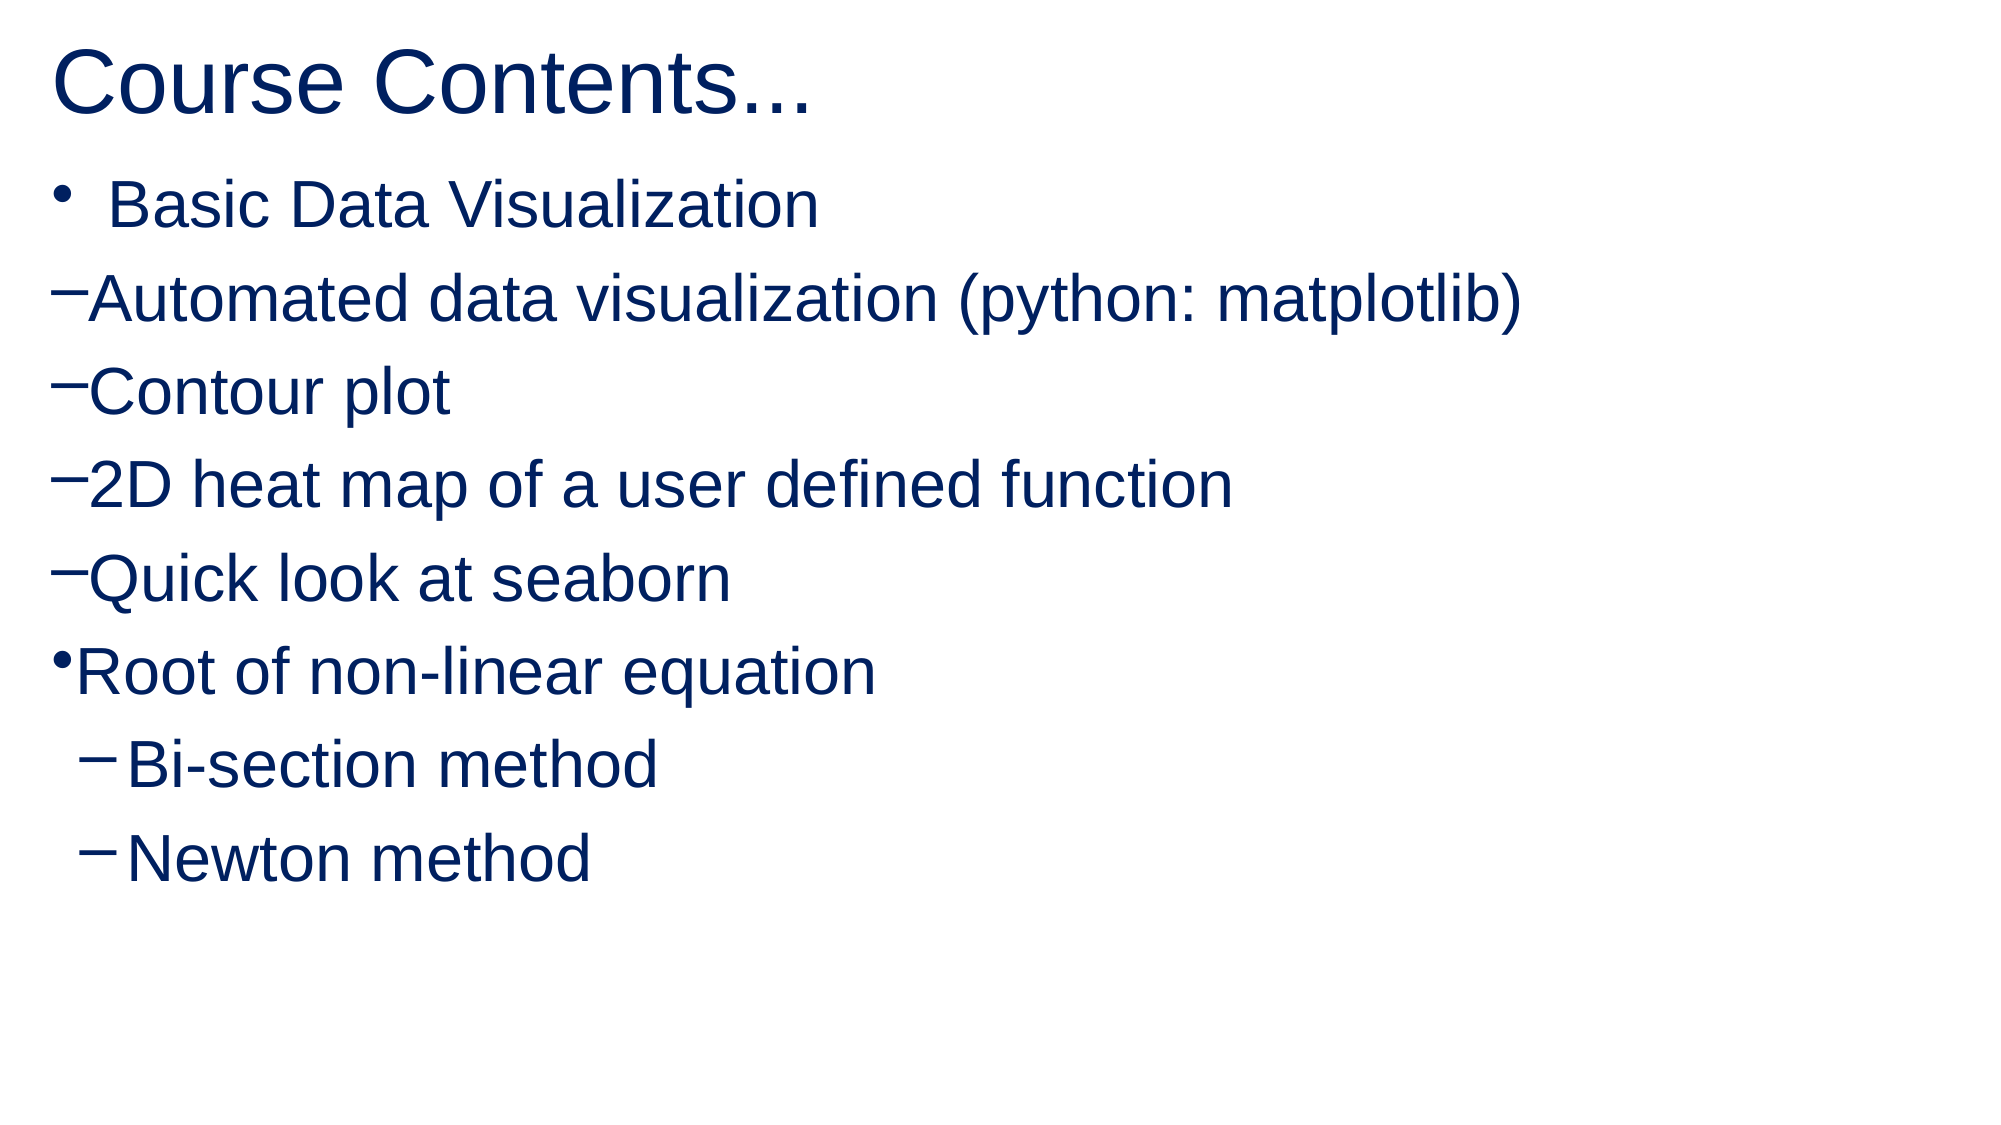

# Course Contents...
Basic Data Visualization
Automated data visualization (python: matplotlib)
Contour plot
2D heat map of a user defined function
Quick look at seaborn
Root of non-linear equation
Bi-section method
Newton method